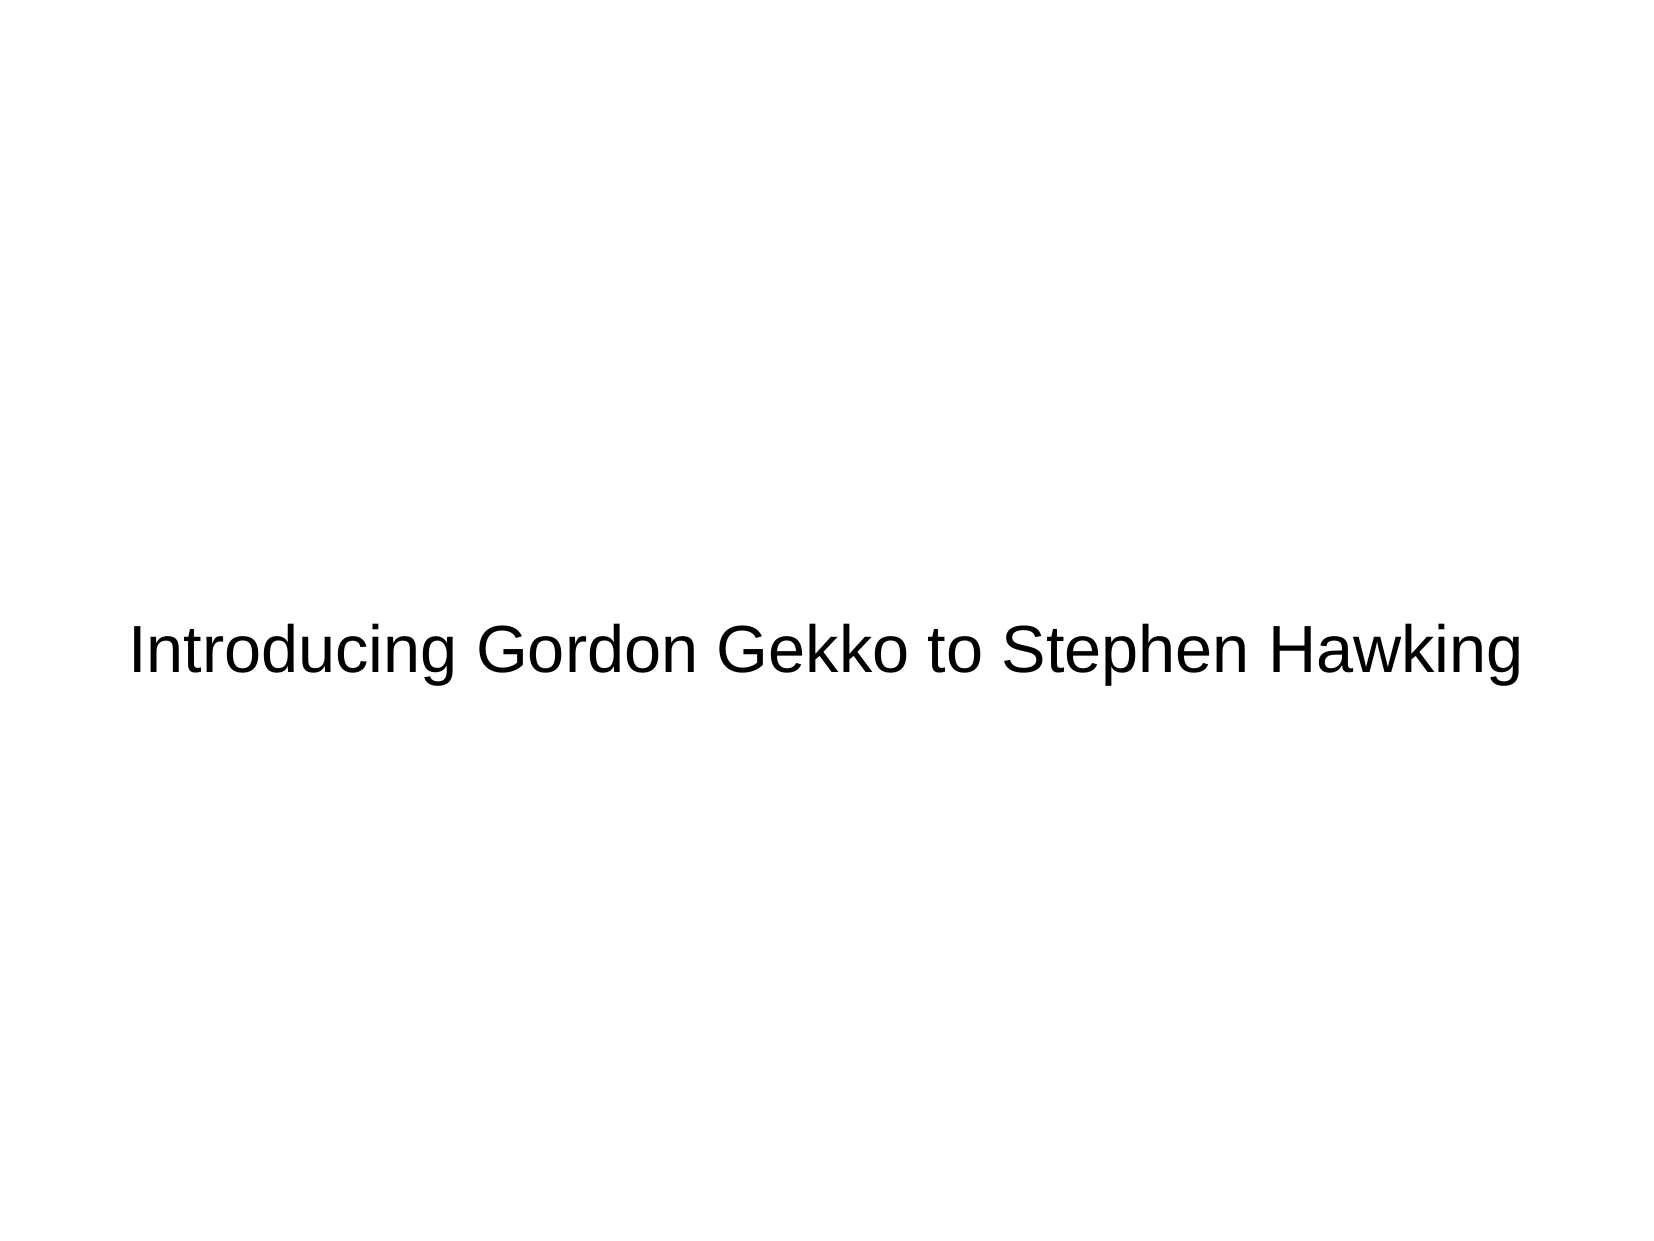

#
Introducing Gordon Gekko to Stephen Hawking